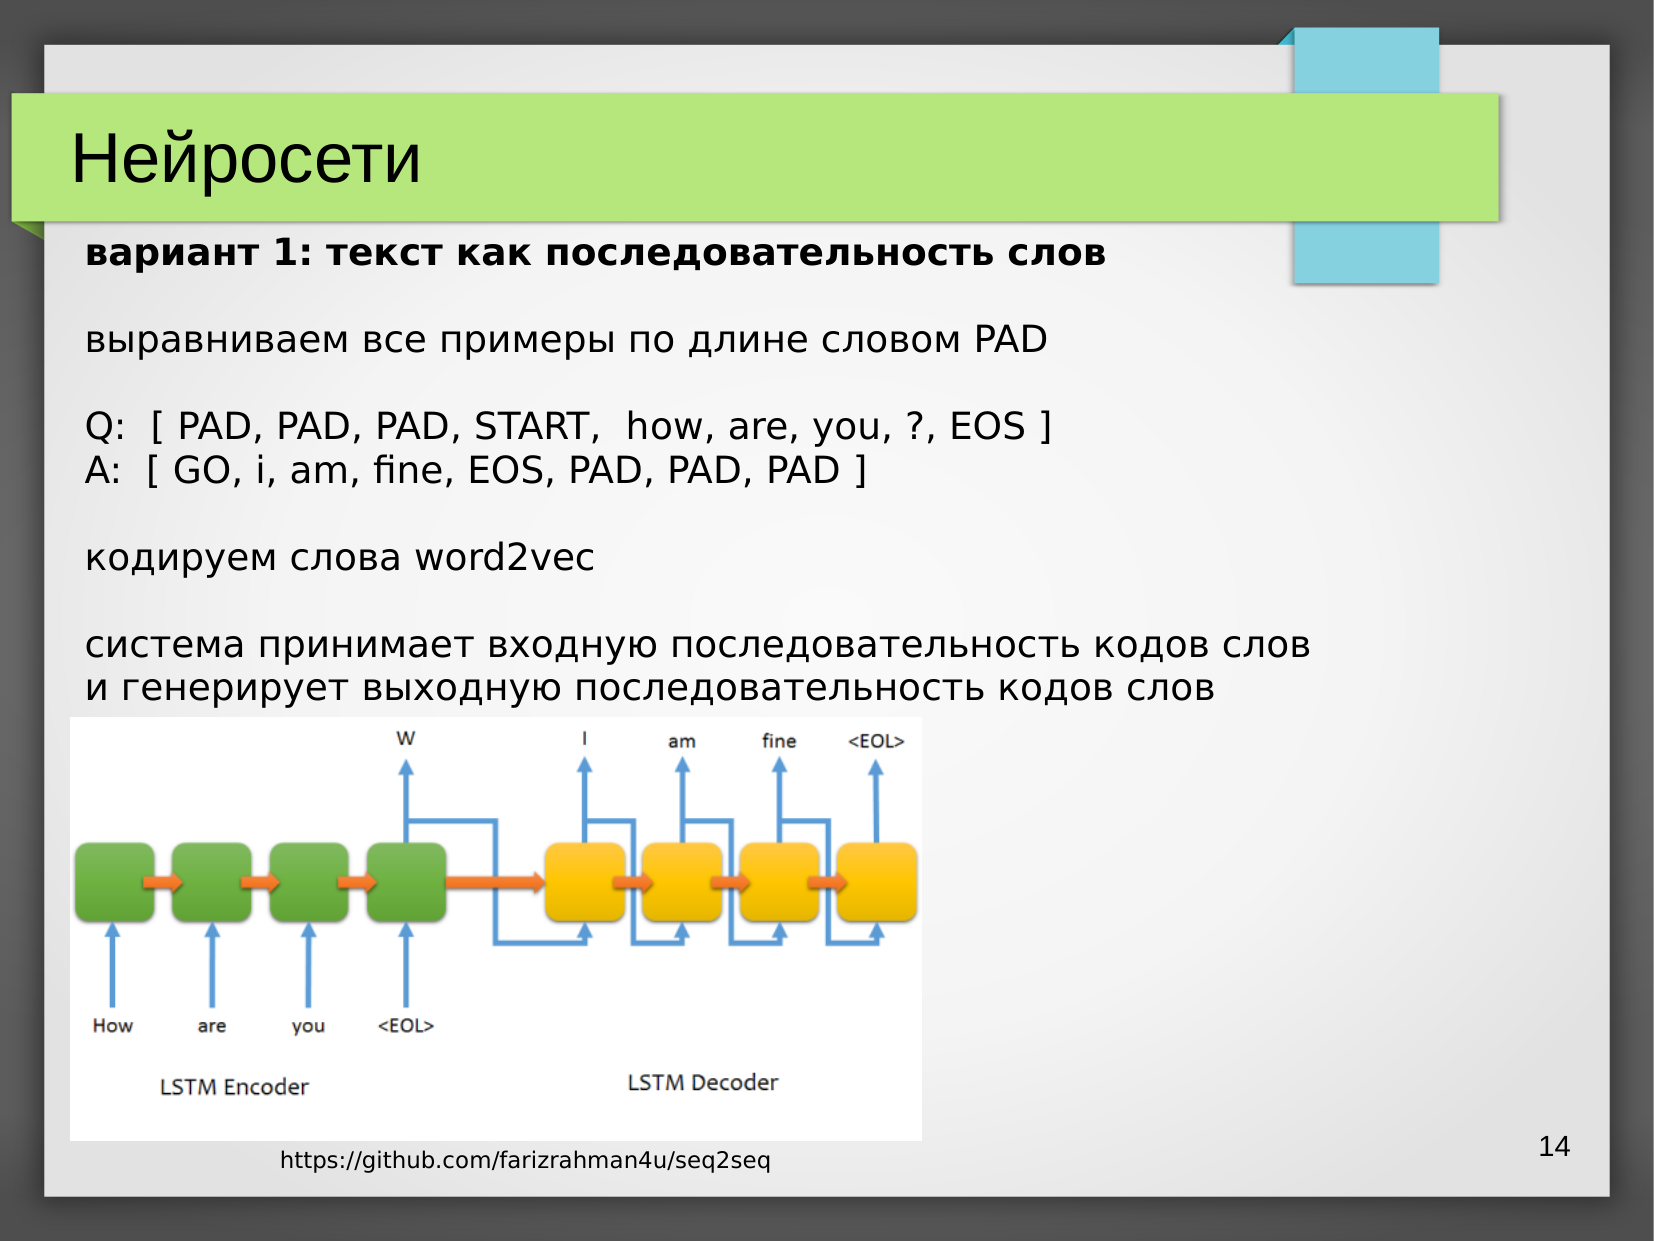

# Нейросети
вариант 1: текст как последовательность слов
выравниваем все примеры по длине словом PAD
Q: [ PAD, PAD, PAD, START, how, are, you, ?, EOS ]
A: [ GO, i, am, fine, EOS, PAD, PAD, PAD ]
кодируем слова word2vec
система принимает входную последовательность кодов слов
и генерирует выходную последовательность кодов слов
14
https://github.com/farizrahman4u/seq2seq